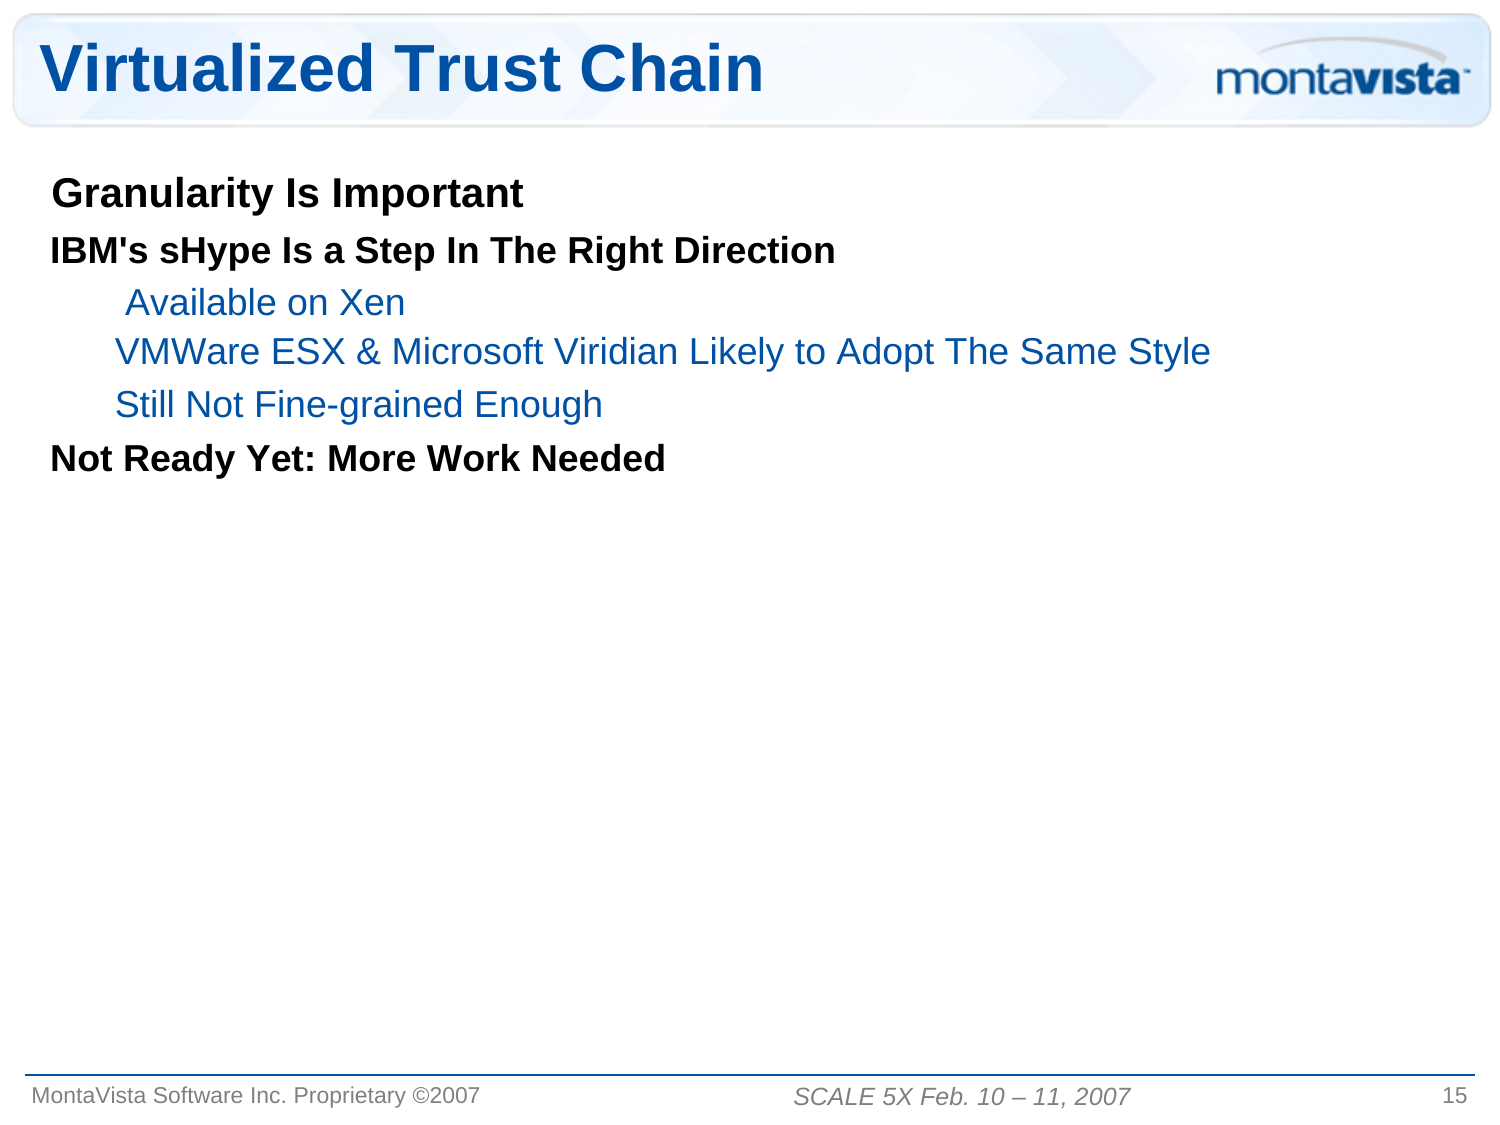

# Virtualized Trust Chain
 Granularity Is Important
 IBM's sHype Is a Step In The Right Direction
 Available on Xen
VMWare ESX & Microsoft Viridian Likely to Adopt The Same Style
Still Not Fine-grained Enough
 Not Ready Yet: More Work Needed
15